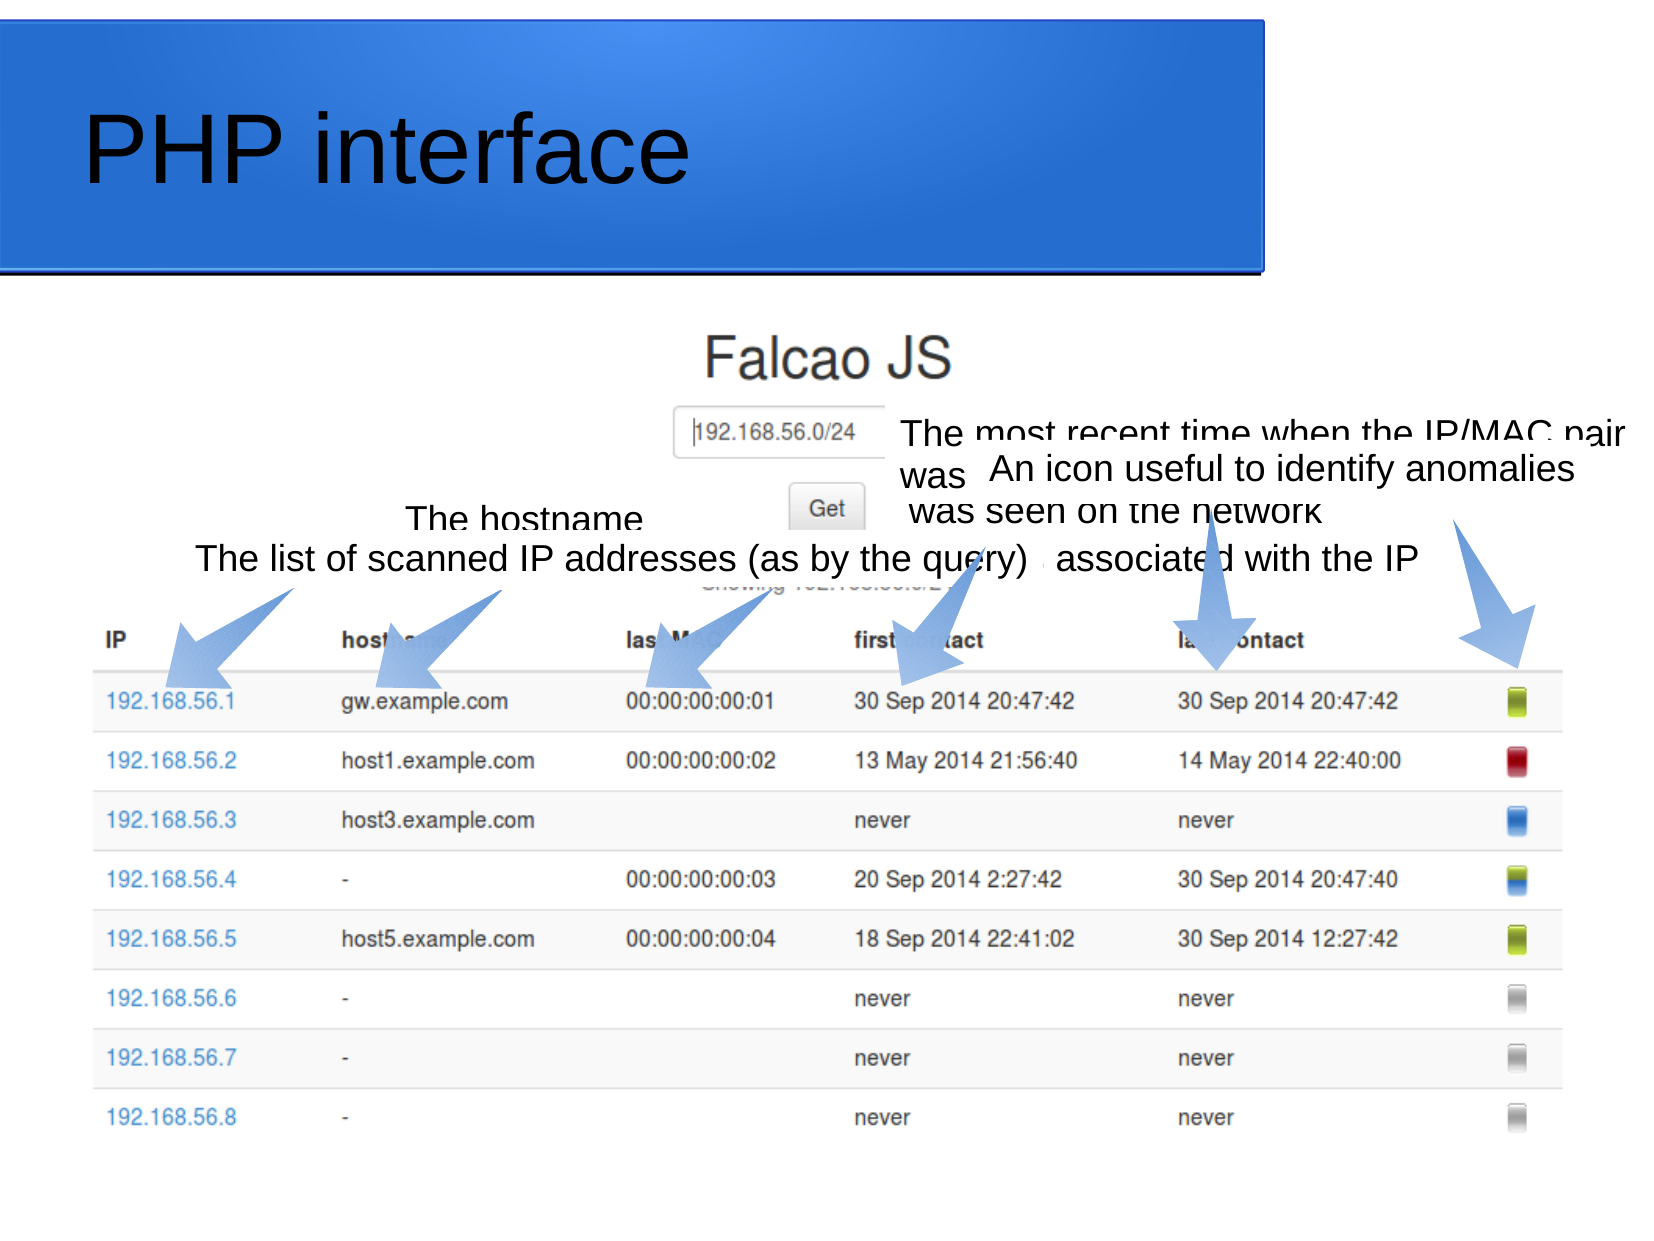

# PHP interface
The most recent time when the IP/MAC pair
was seen on the network
The first time when the IP/MAC pair
was seen on the network
An icon useful to identify anomalies
The hostname
(if present)
The last MAC address associated with the IP
The list of scanned IP addresses (as by the query)